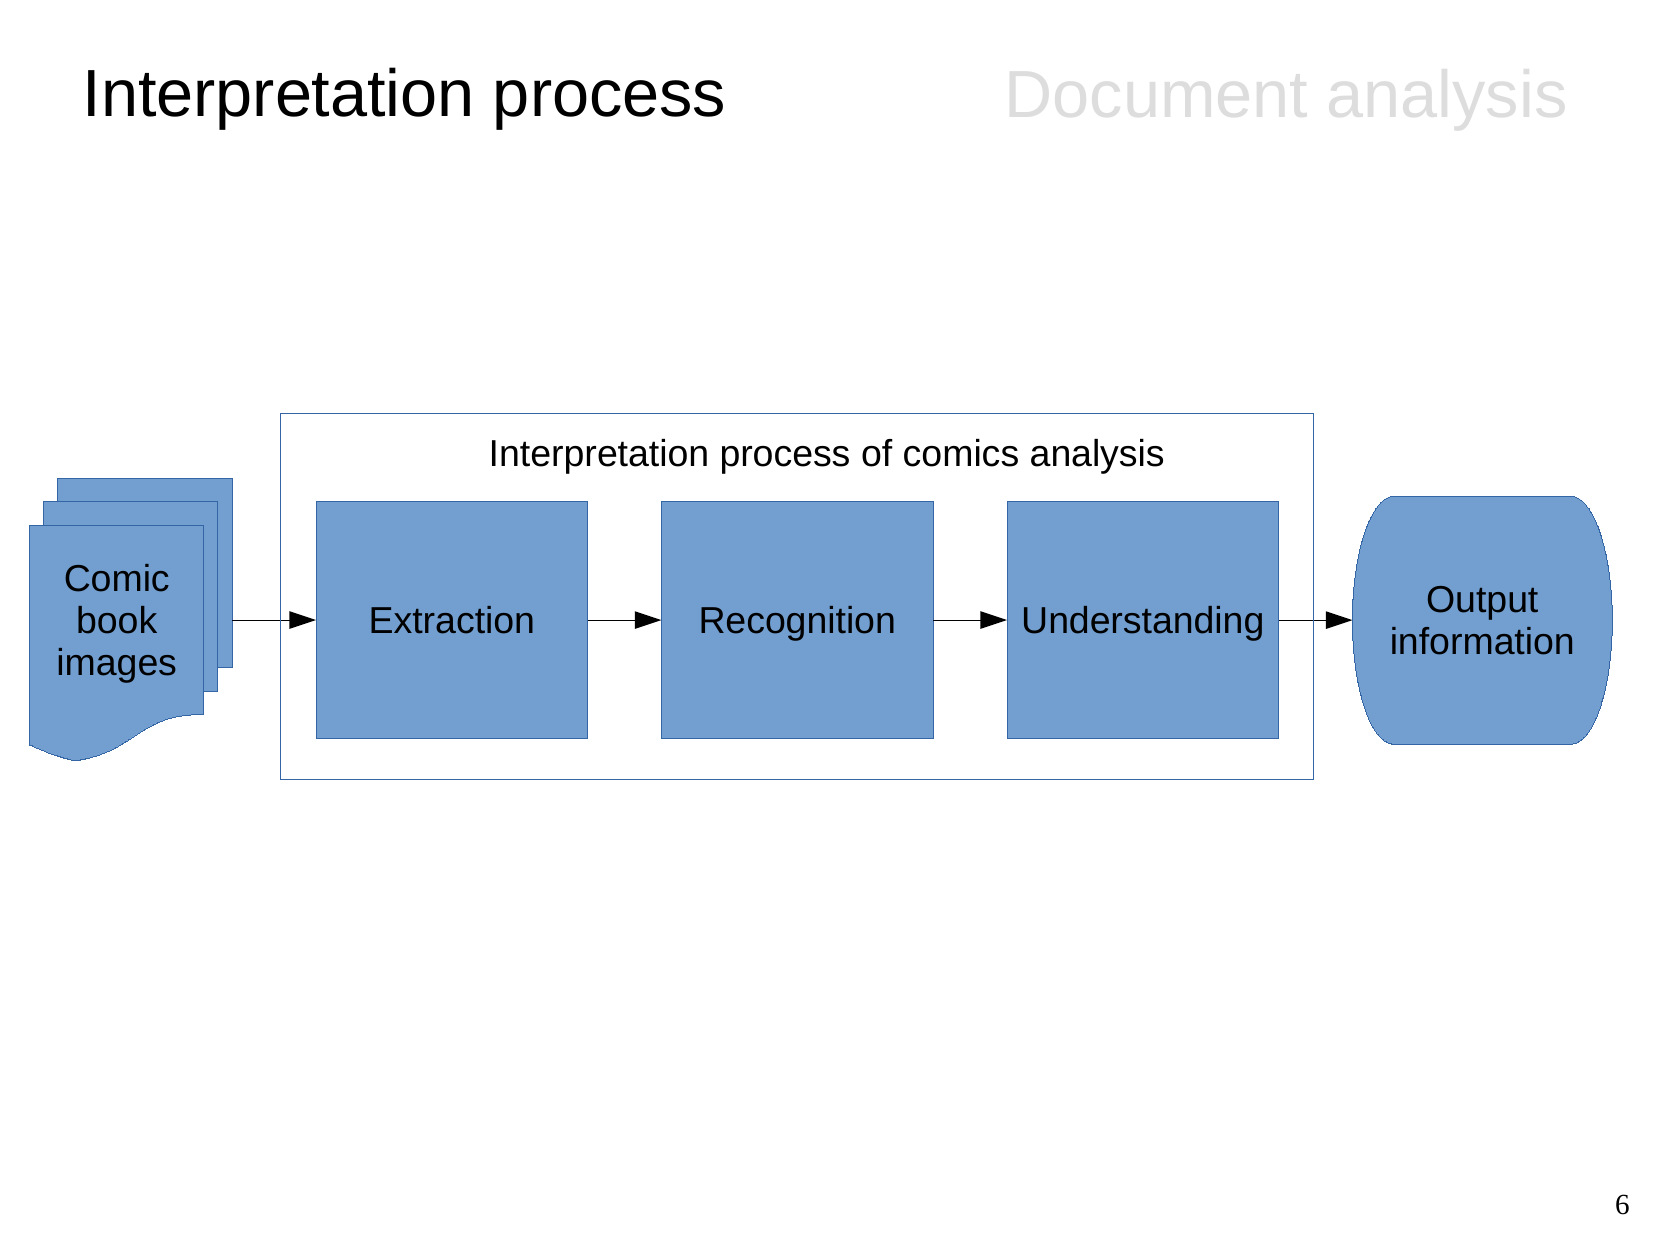

# Interpretation process
Interpretation process of comics analysis
Comic
book
images
Output
information
Extraction
Recognition
Understanding
6